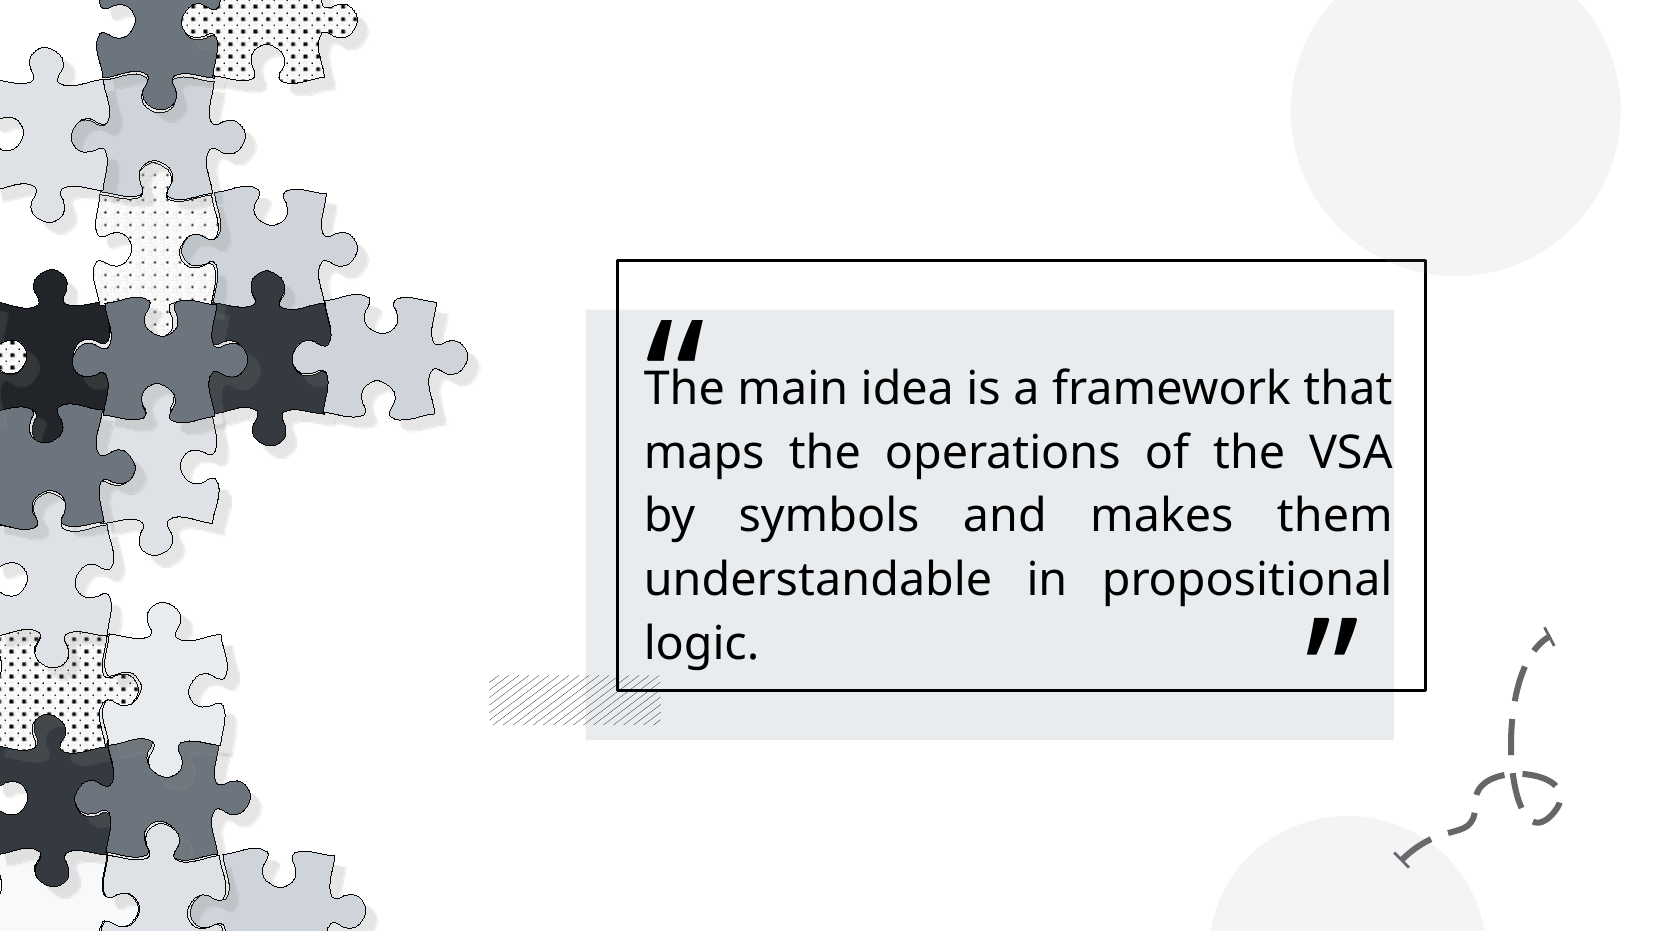

# The main idea is a framework that maps the operations of the VSA by symbols and makes them understandable in propositional logic.